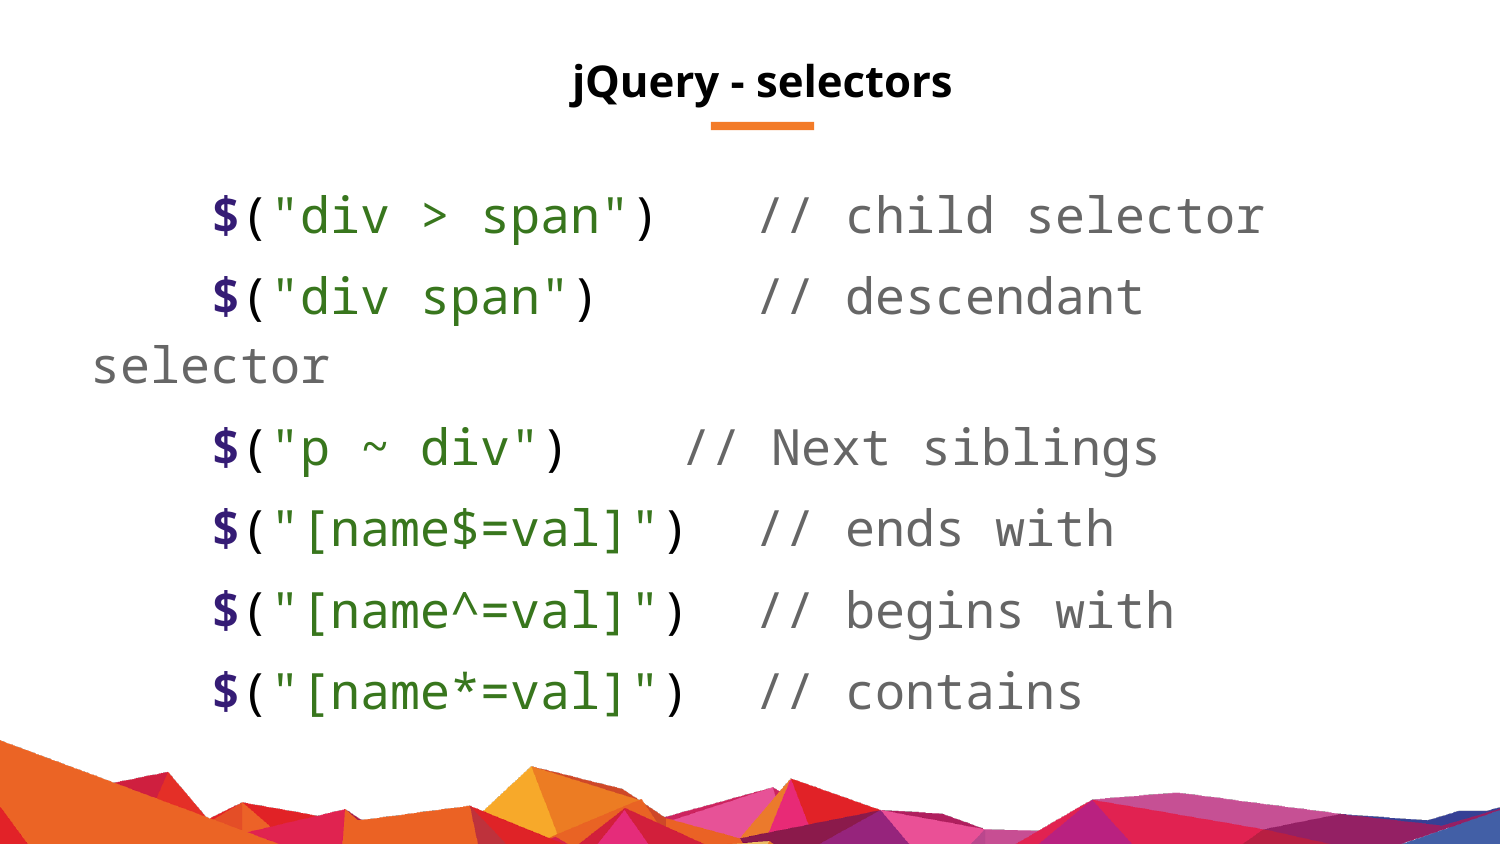

# jQuery - selectors
 $("div > span") 	// child selector
 $("div span") 		// descendant selector
 $("p ~ div") 		// Next siblings
 $("[name$=val]") 	// ends with
 $("[name^=val]") 	// begins with
 $("[name*=val]") 	// contains